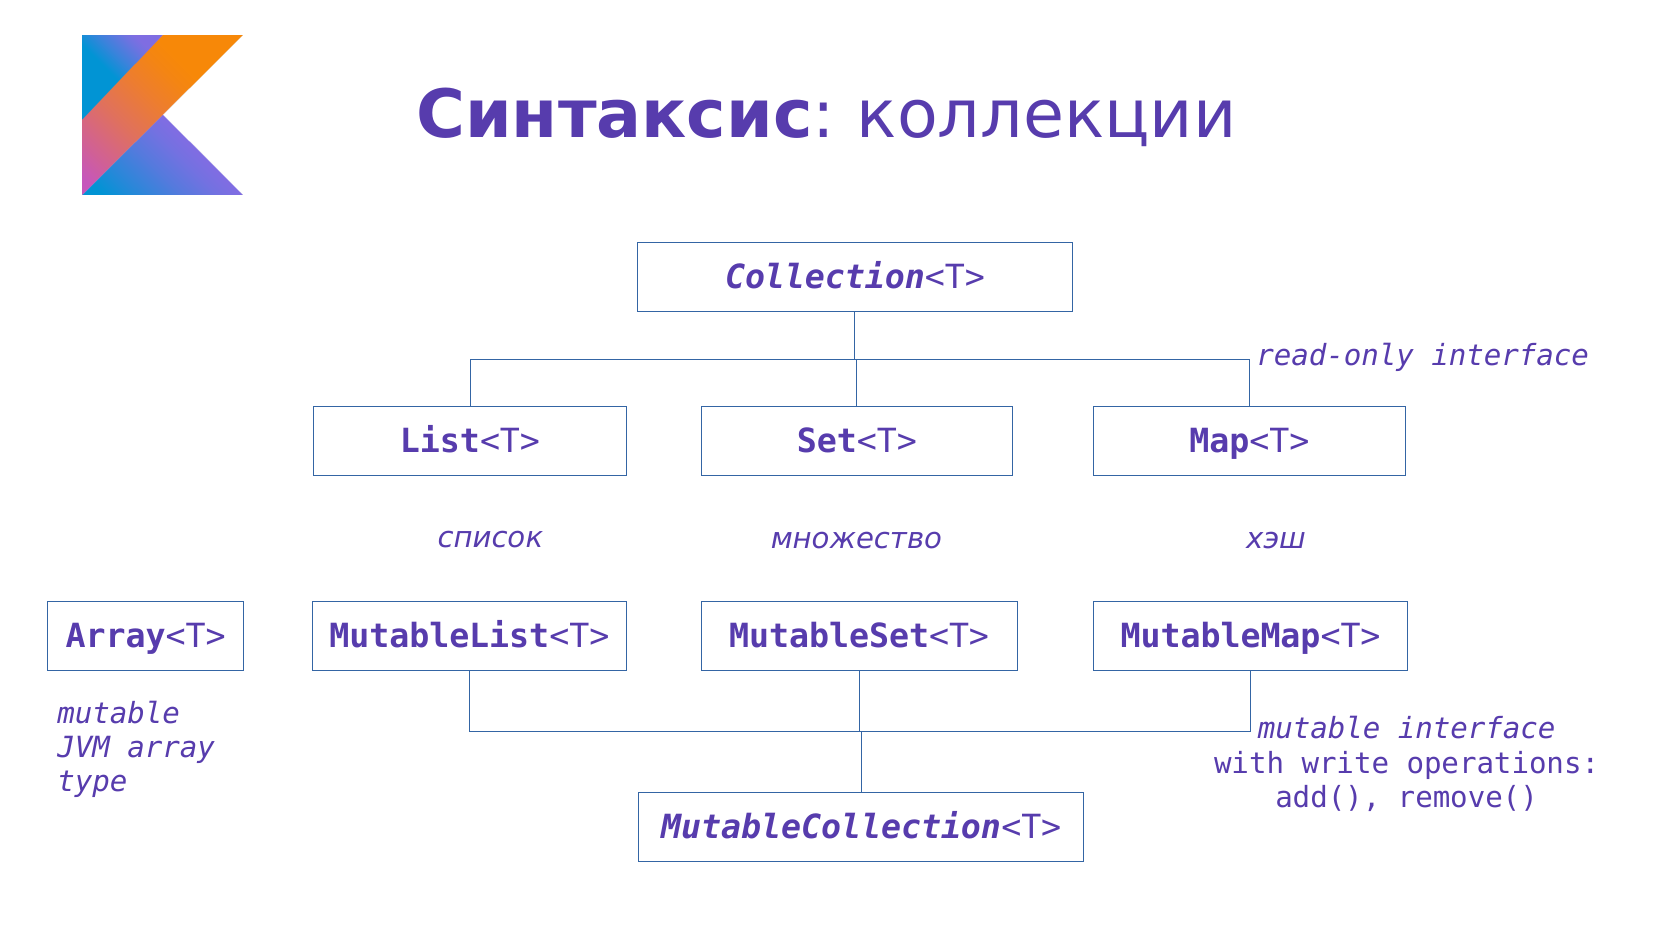

# Синтаксис: коллекции
Сollection<T>
read-only interface
List<T>
Set<T>
Map<T>
список
множество
хэш
Array<T>
MutableList<T>
MutableSet<T>
MutableMap<T>
mutable
JVM array type
mutable interface
with write operations:
add(), remove()
MutableСollection<T>